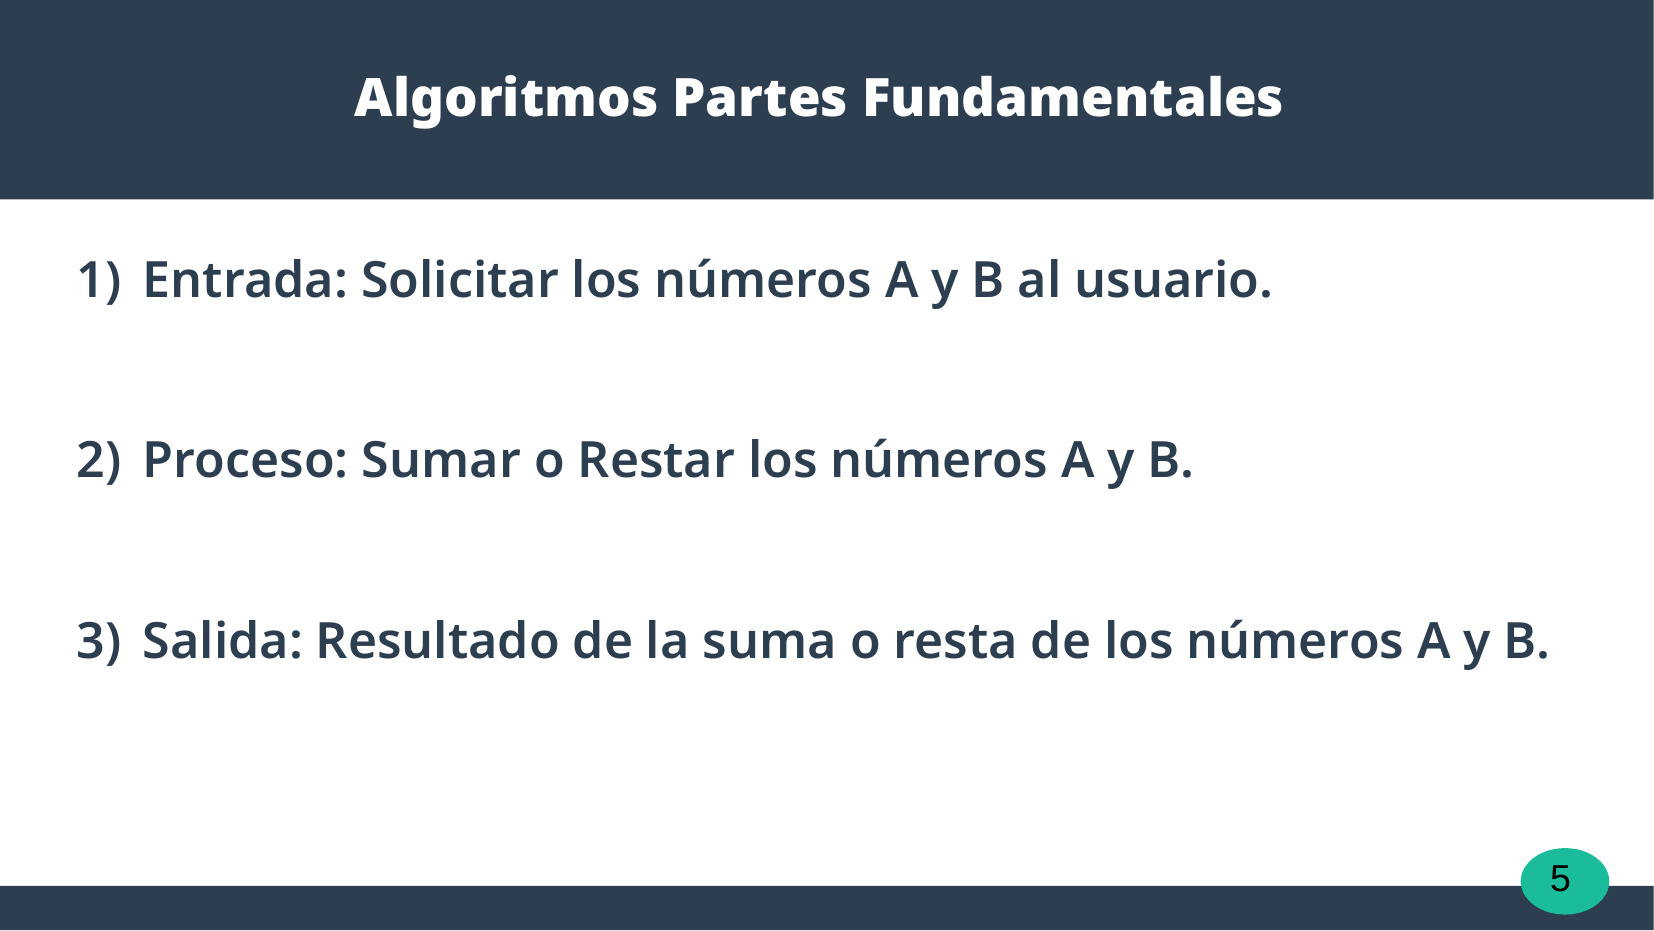

# Algoritmos Partes Fundamentales
 Entrada: Solicitar los números A y B al usuario.
 Proceso: Sumar o Restar los números A y B.
 Salida: Resultado de la suma o resta de los números A y B.
5